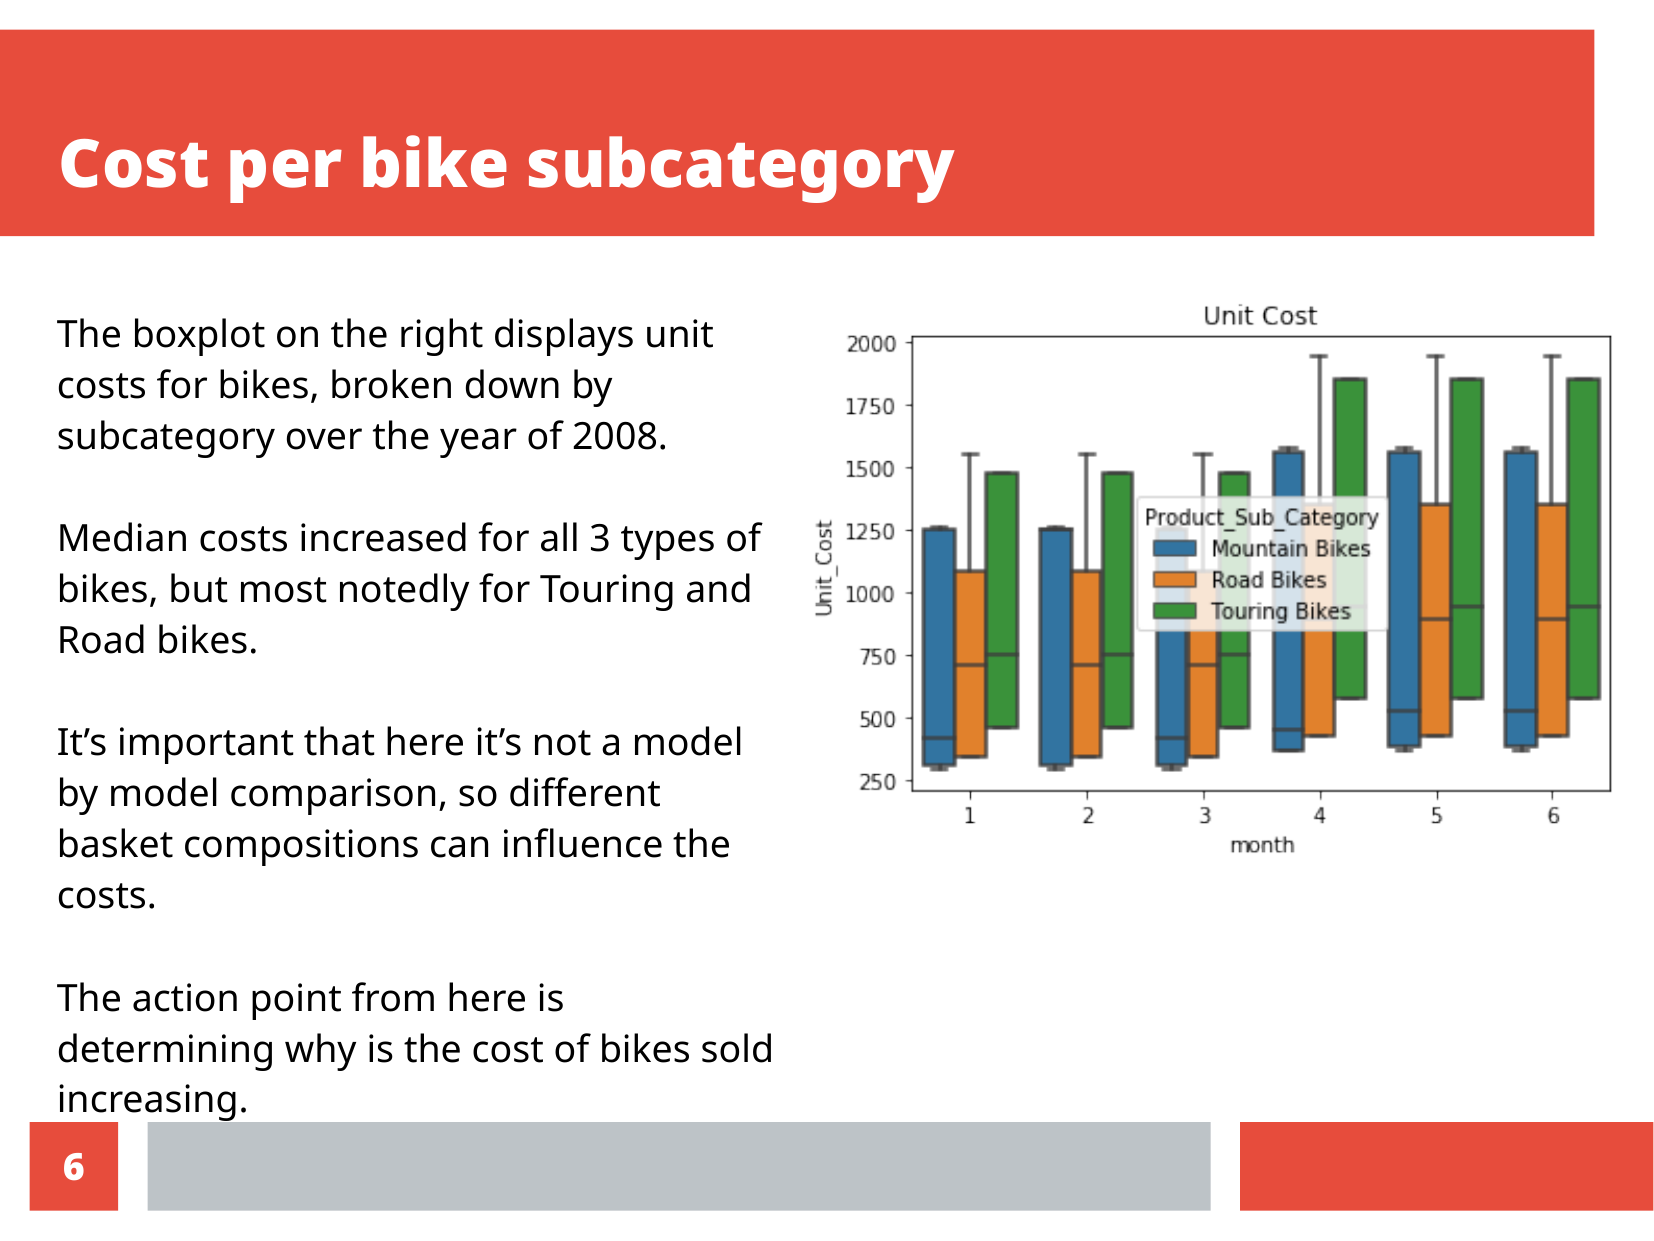

# Cost per bike subcategory
The boxplot on the right displays unit costs for bikes, broken down by subcategory over the year of 2008.
Median costs increased for all 3 types of bikes, but most notedly for Touring and Road bikes.
It’s important that here it’s not a model by model comparison, so different basket compositions can influence the costs.
The action point from here is determining why is the cost of bikes sold increasing.
6